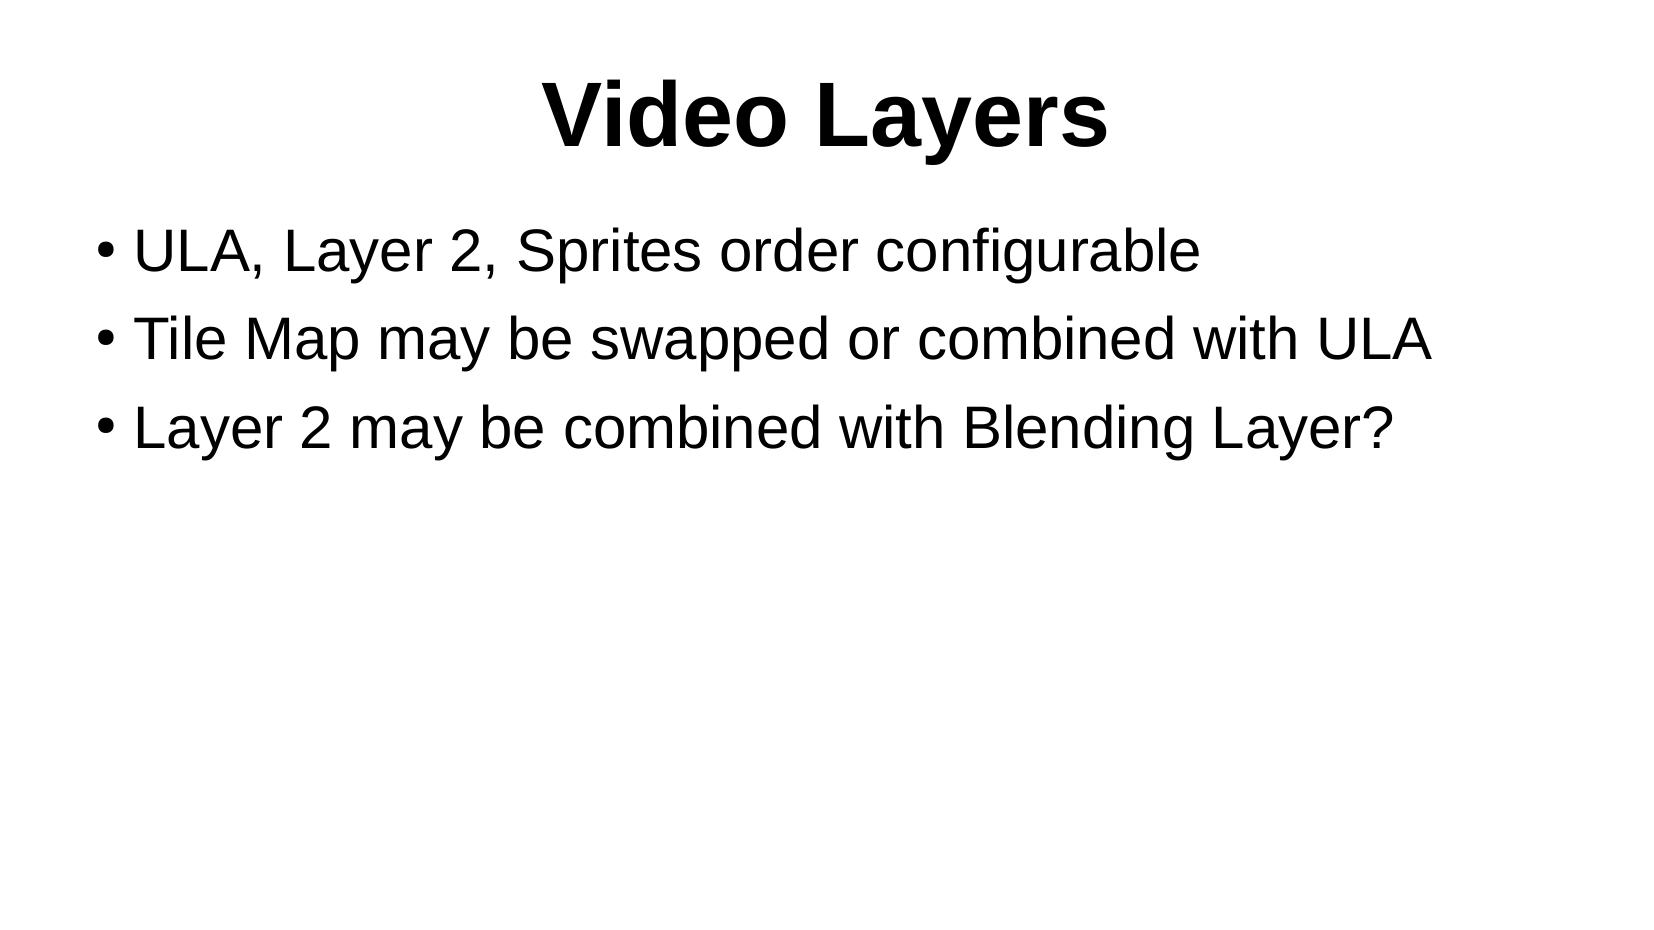

# Video Layers
ULA, Layer 2, Sprites order configurable
Tile Map may be swapped or combined with ULA
Layer 2 may be combined with Blending Layer?